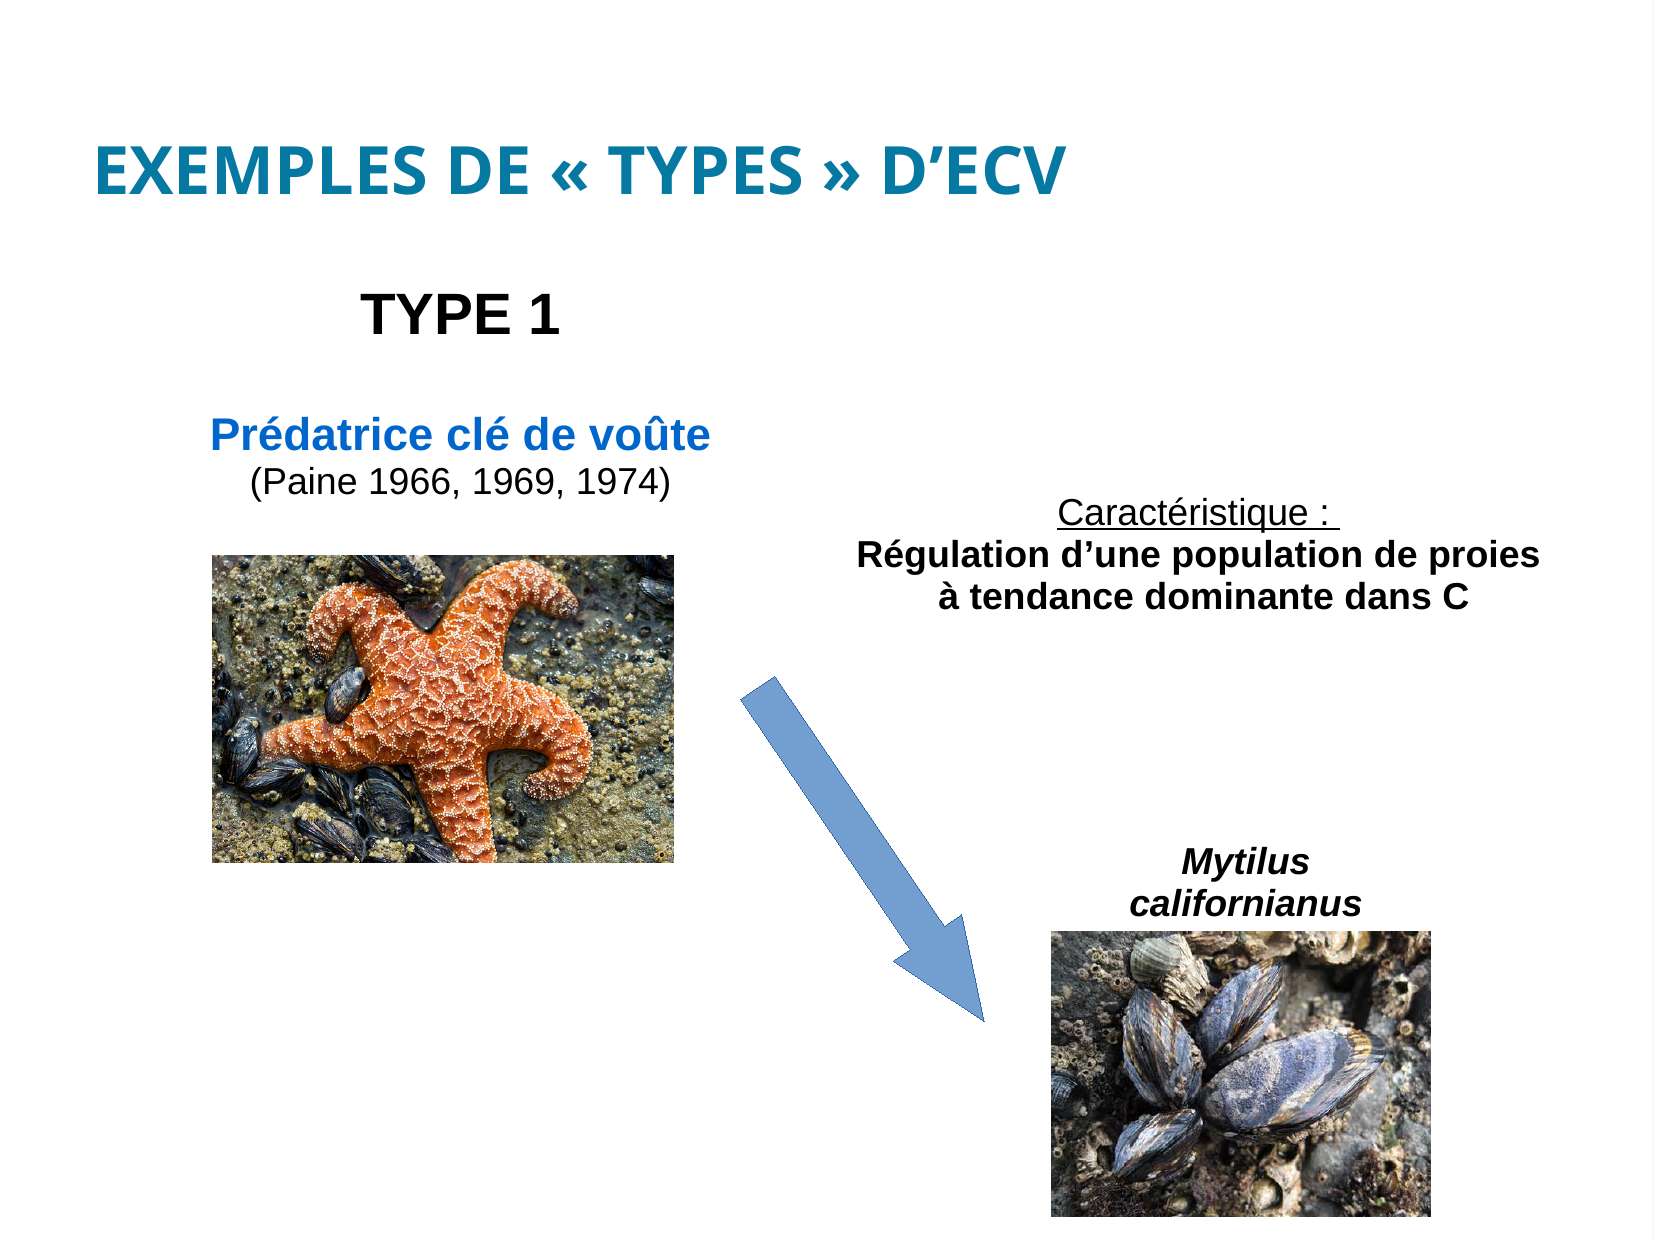

# Exemples de « types » d’ECV
TYPE 1
Prédatrice clé de voûte (Paine 1966, 1969, 1974)
Caractéristique :
Régulation d’une population de proies à tendance dominante dans C
Mytilus californianus